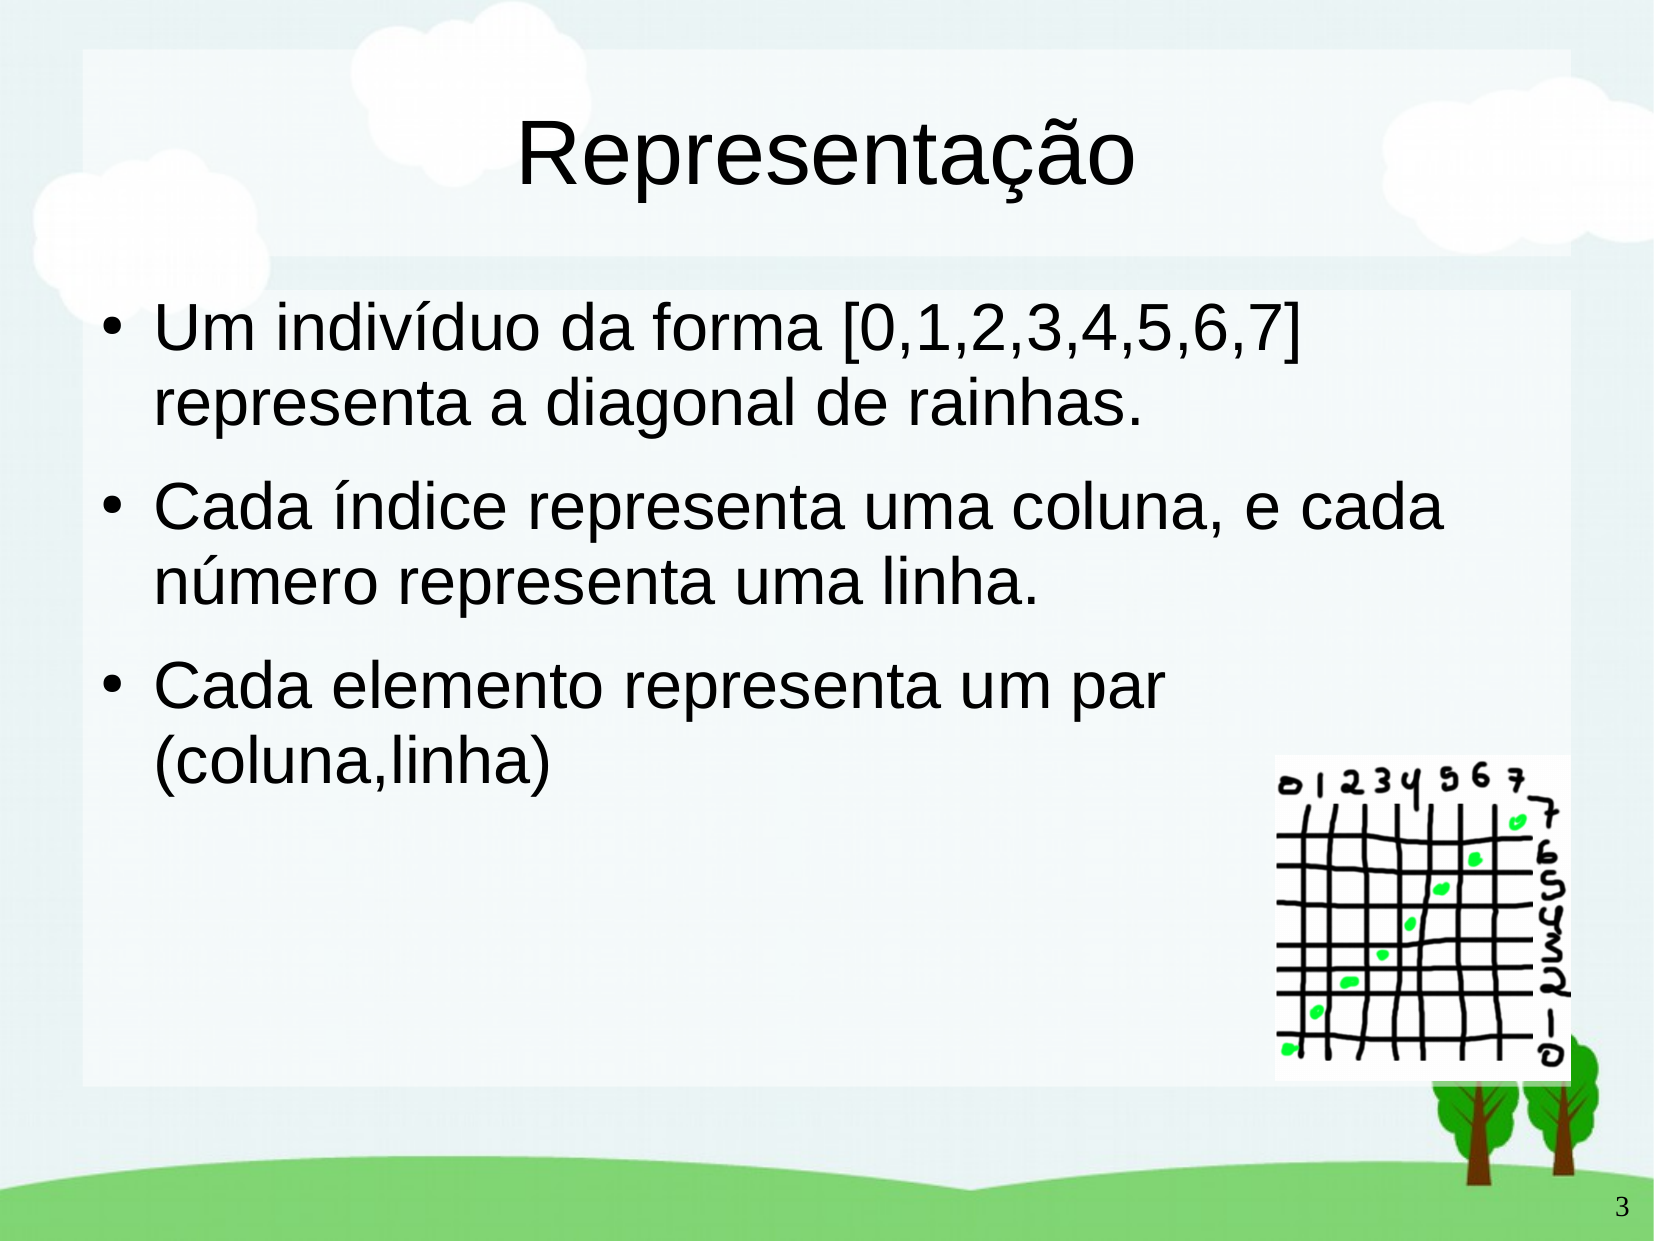

# Representação
Um indivíduo da forma [0,1,2,3,4,5,6,7] representa a diagonal de rainhas.
Cada índice representa uma coluna, e cada número representa uma linha.
Cada elemento representa um par (coluna,linha)
3